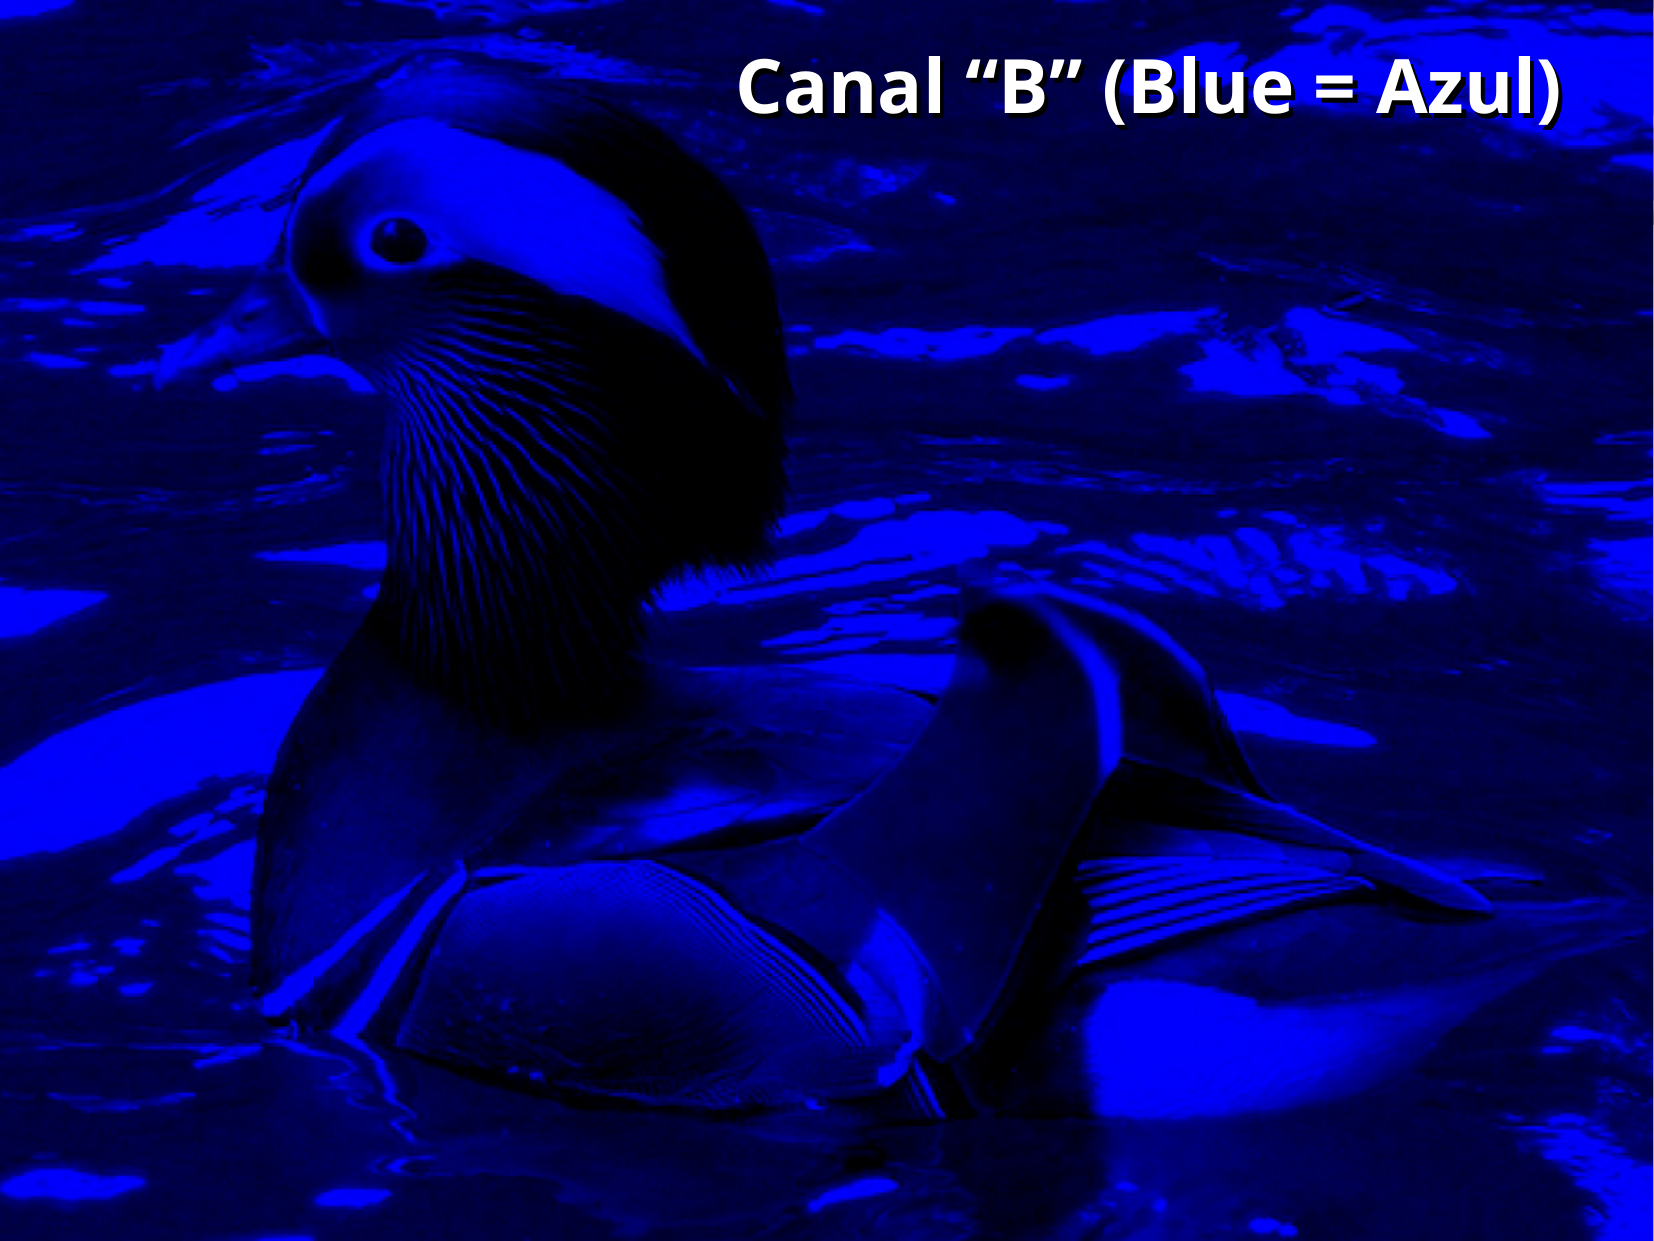

# Canal “B” (Blue = Azul)
Oct 02, 2019
Asorey IPAC 2019 U02C02
21